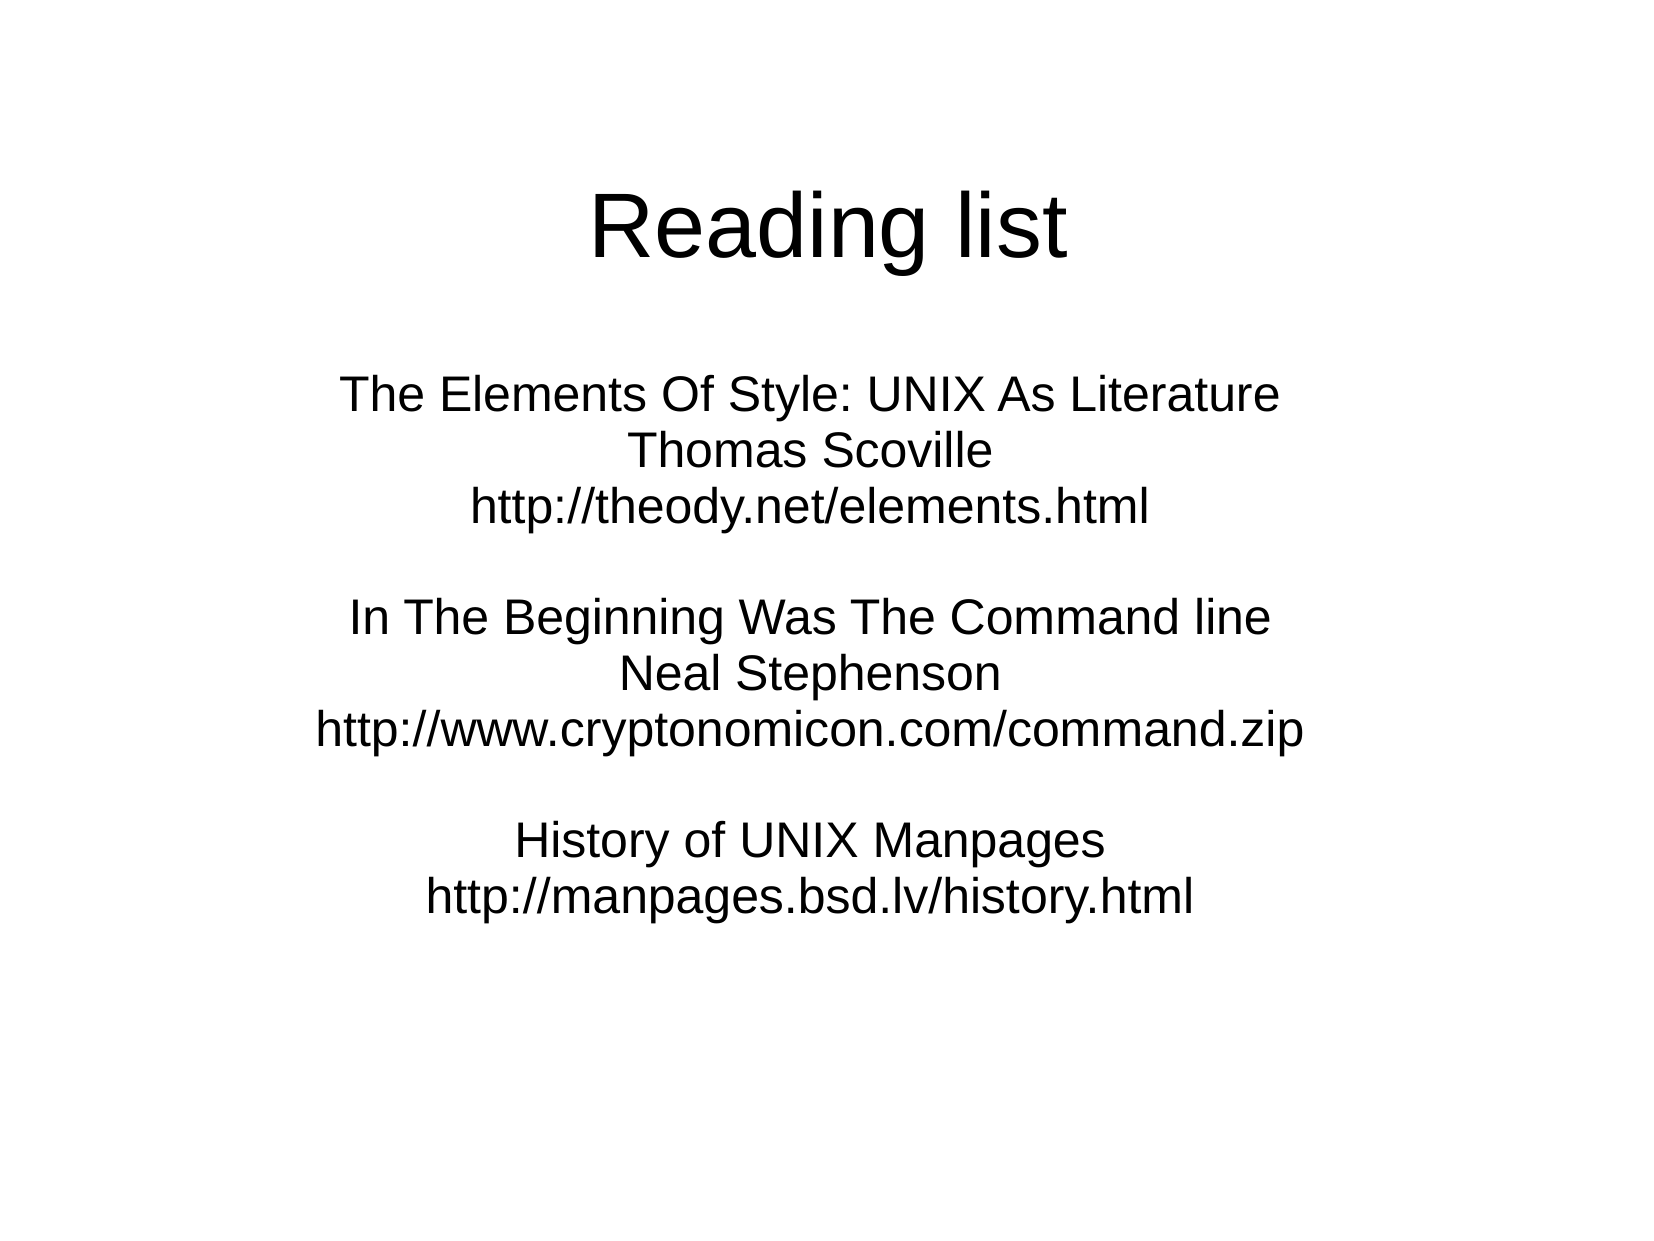

# Reading list
The Elements Of Style: UNIX As Literature
Thomas Scoville
http://theody.net/elements.html
In The Beginning Was The Command line
Neal Stephenson
http://www.cryptonomicon.com/command.zip
History of UNIX Manpages
http://manpages.bsd.lv/history.html